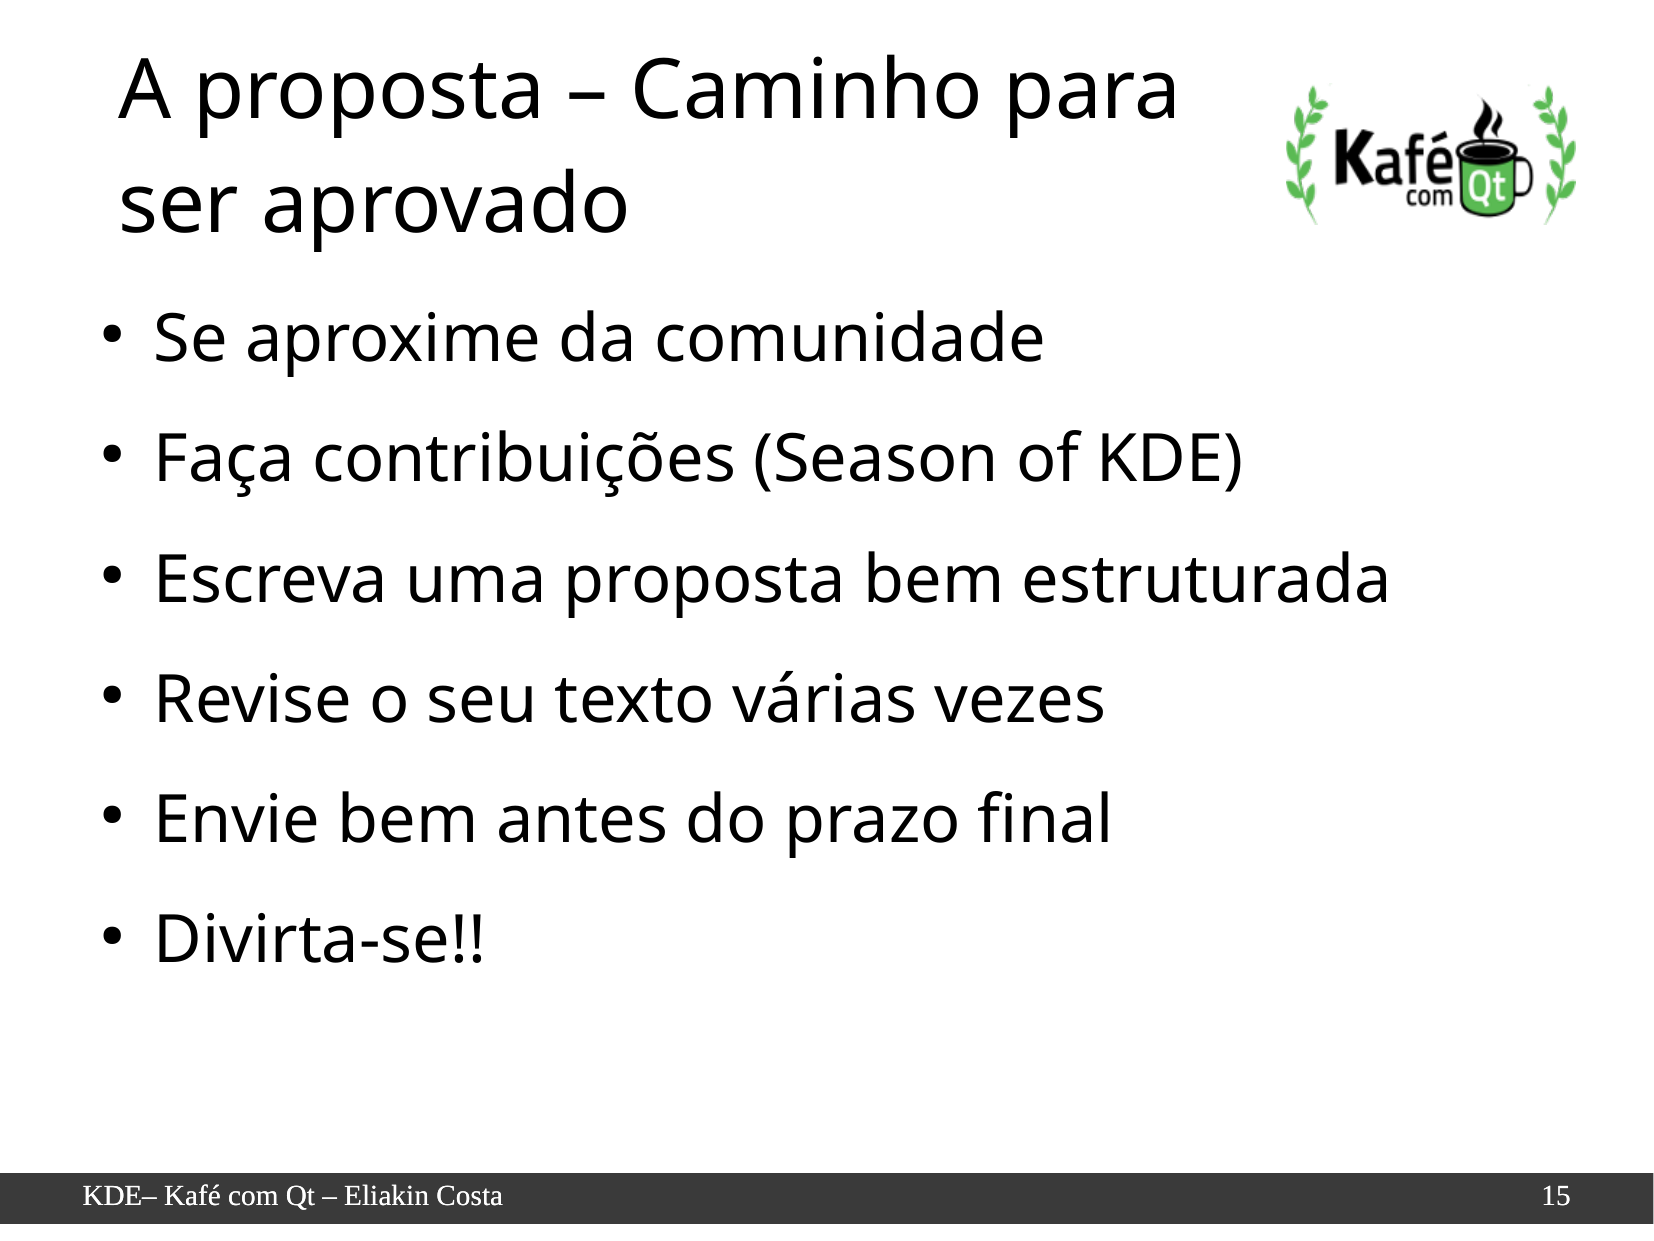

# A proposta – Caminho para ser aprovado
Se aproxime da comunidade
Faça contribuições (Season of KDE)
Escreva uma proposta bem estruturada
Revise o seu texto várias vezes
Envie bem antes do prazo final
Divirta-se!!